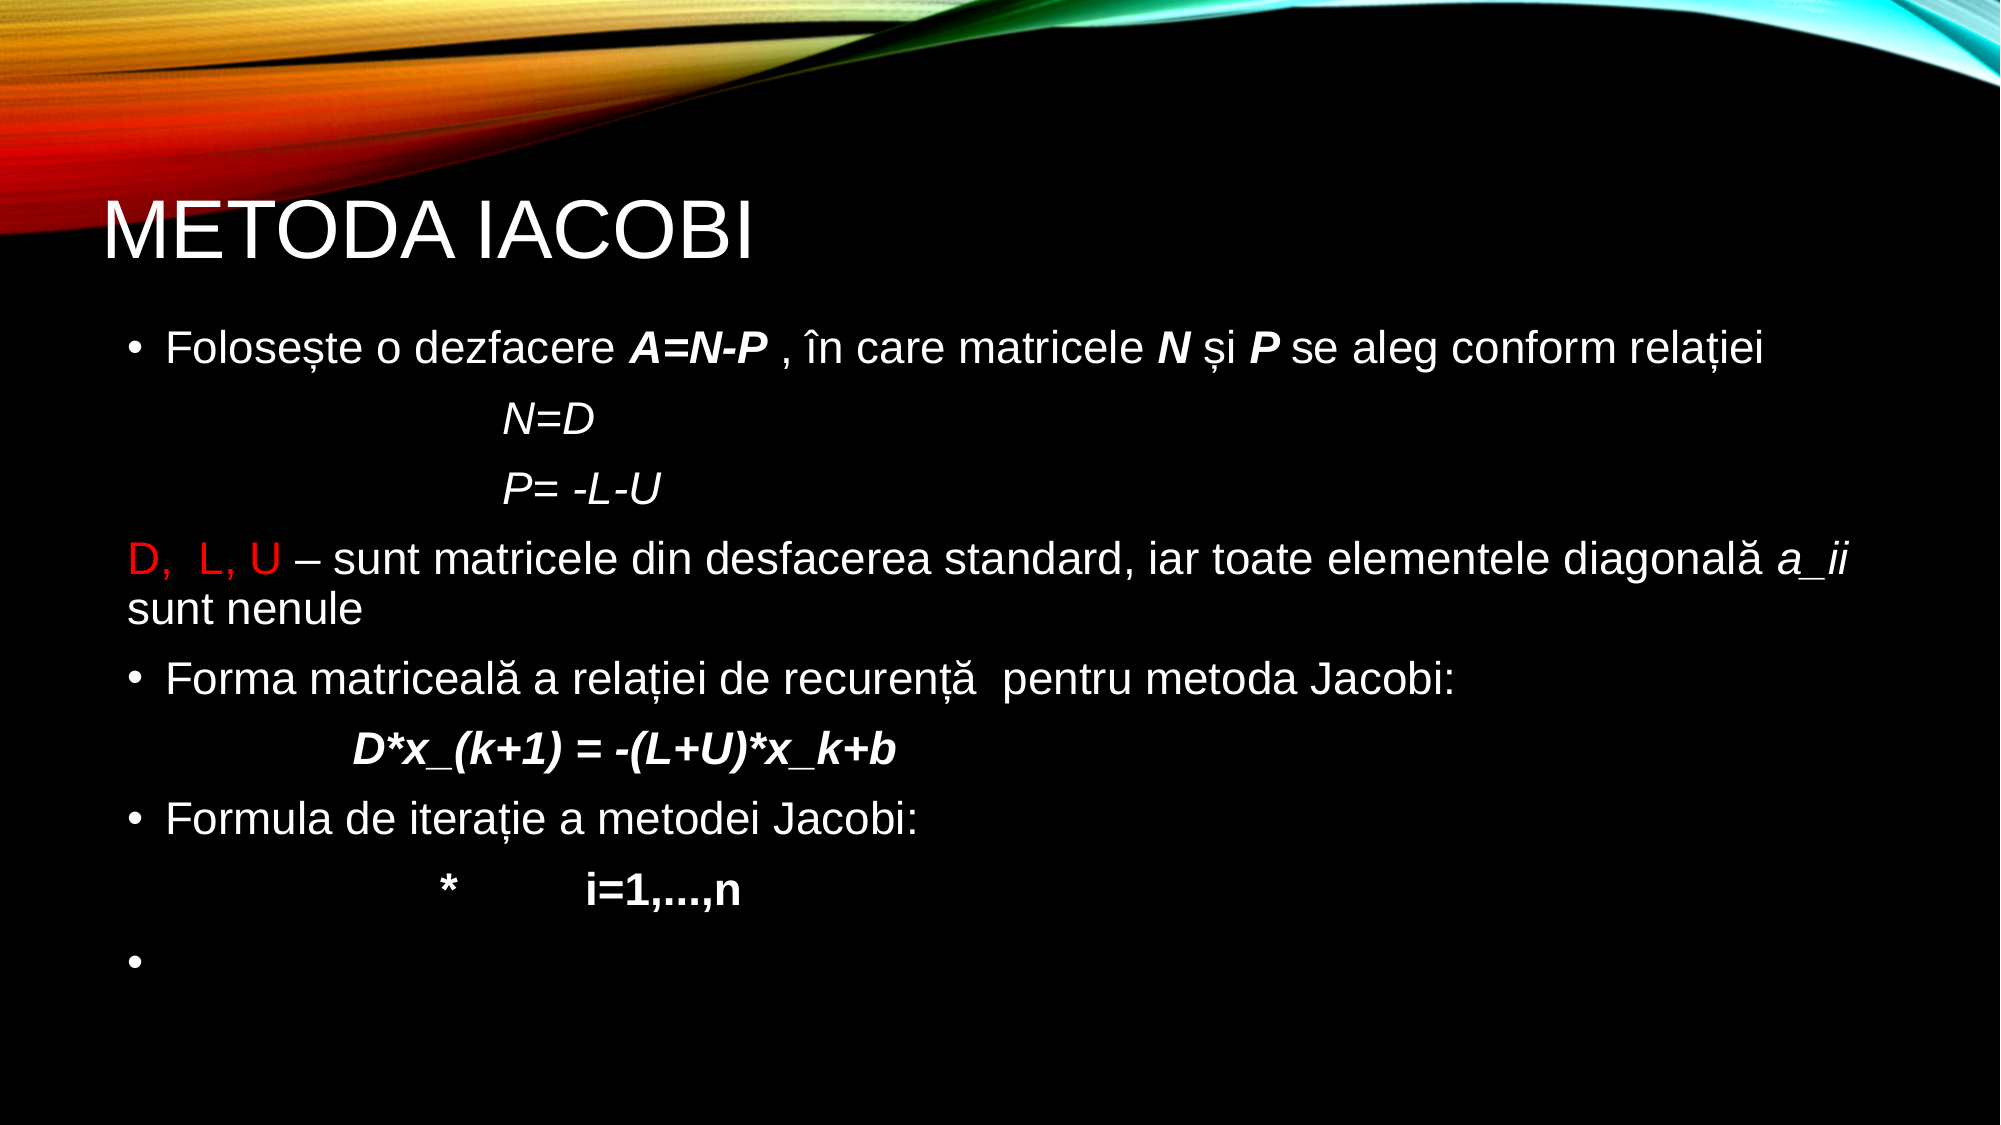

# METODA IACOBI
Folosește o dezfacere A=N-P , în care matricele N și P se aleg conform relației
					N=D
					P= -L-U
D, L, U – sunt matricele din desfacerea standard, iar toate elementele diagonală a_ii sunt nenule
Forma matriceală a relației de recurență pentru metoda Jacobi:
			D*x_(k+1) = -(L+U)*x_k+b
Formula de iterație a metodei Jacobi:
				 * i=1,...,n